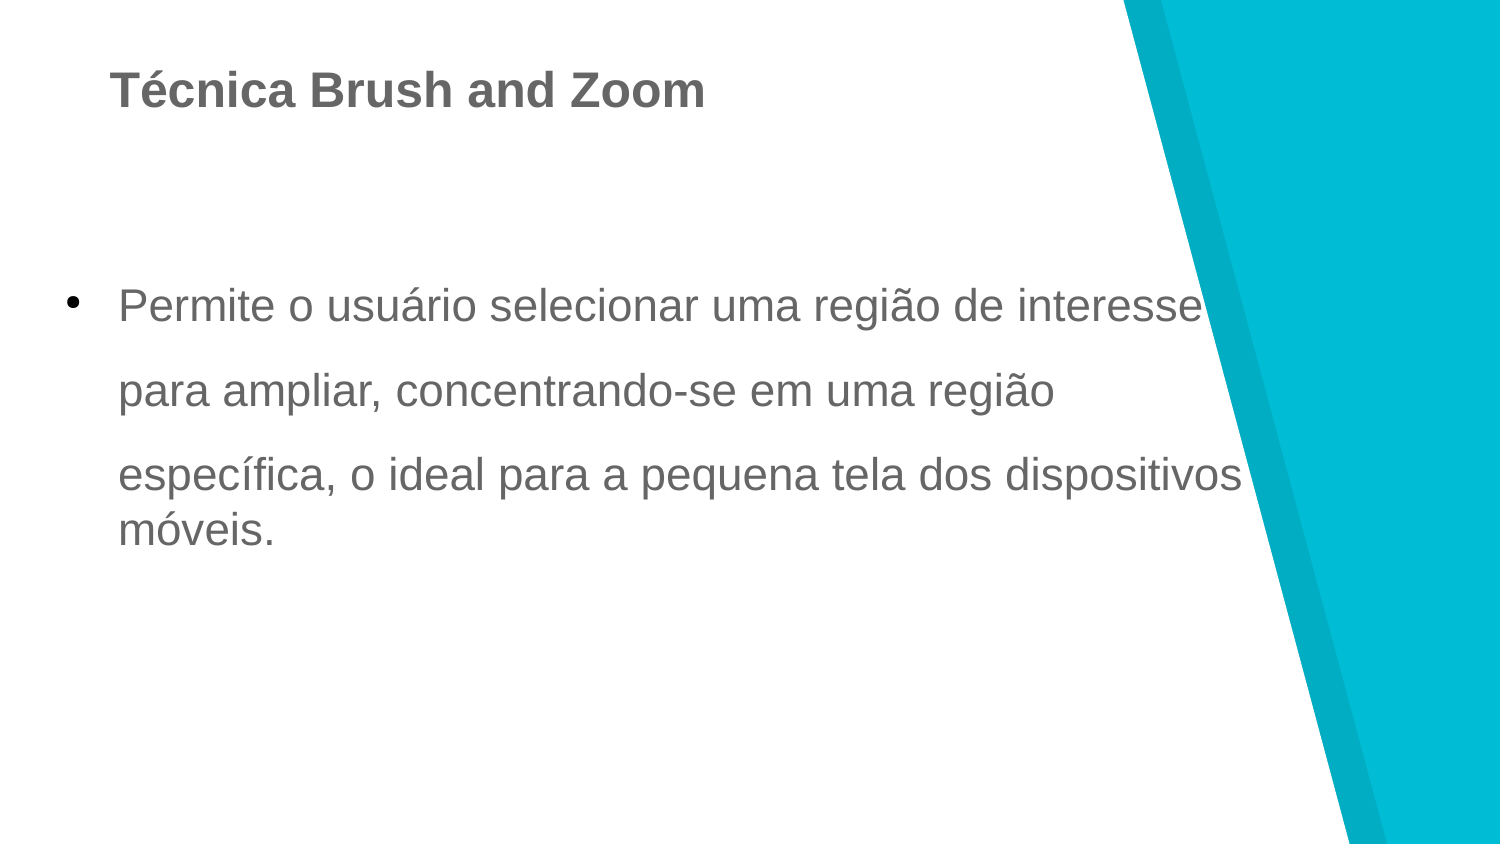

# Técnica Brush and Zoom
Permite o usuário selecionar uma região de interesse
para ampliar, concentrando-se em uma região
específica, o ideal para a pequena tela dos dispositivos móveis.